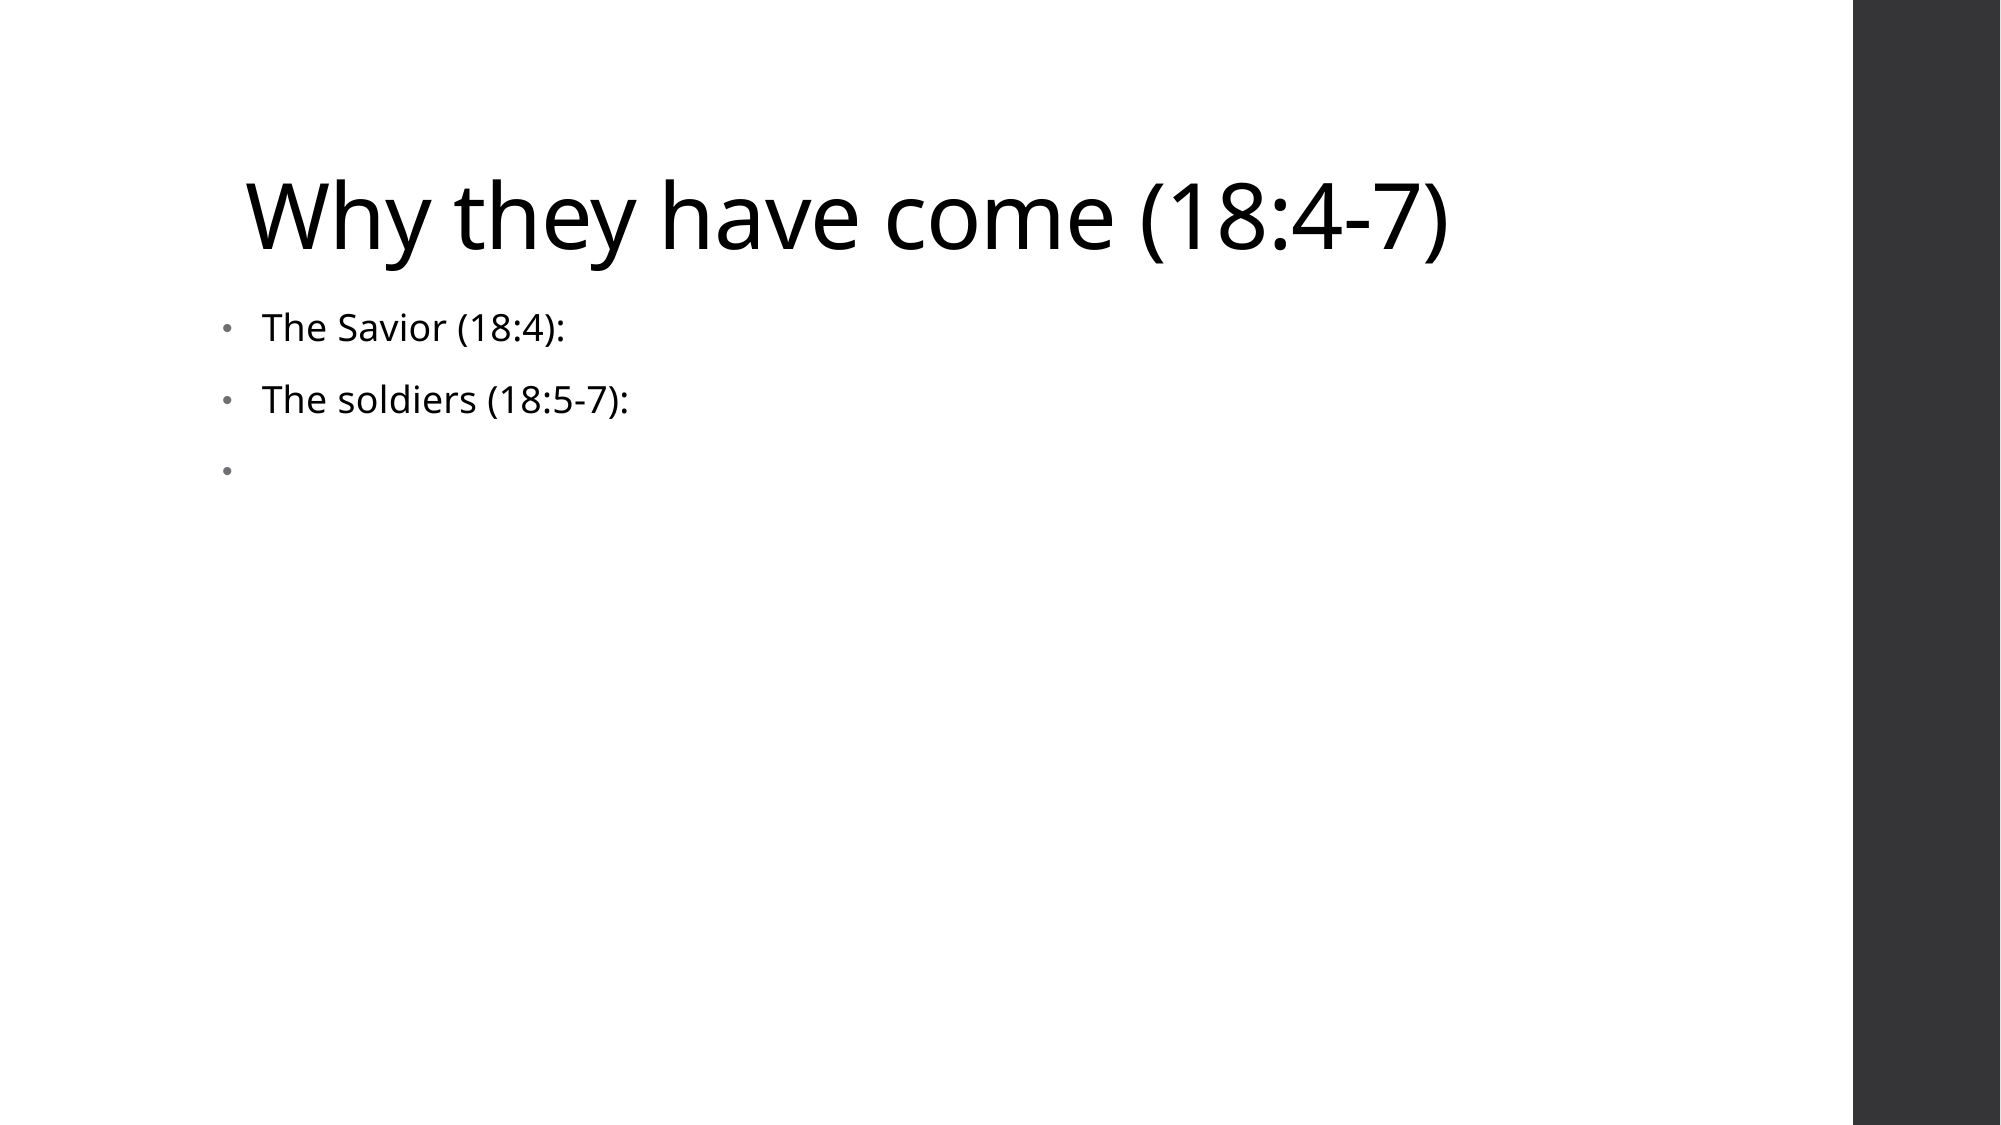

# Why they have come (18:4-7)
 The Savior (18:4):
 The soldiers (18:5-7):